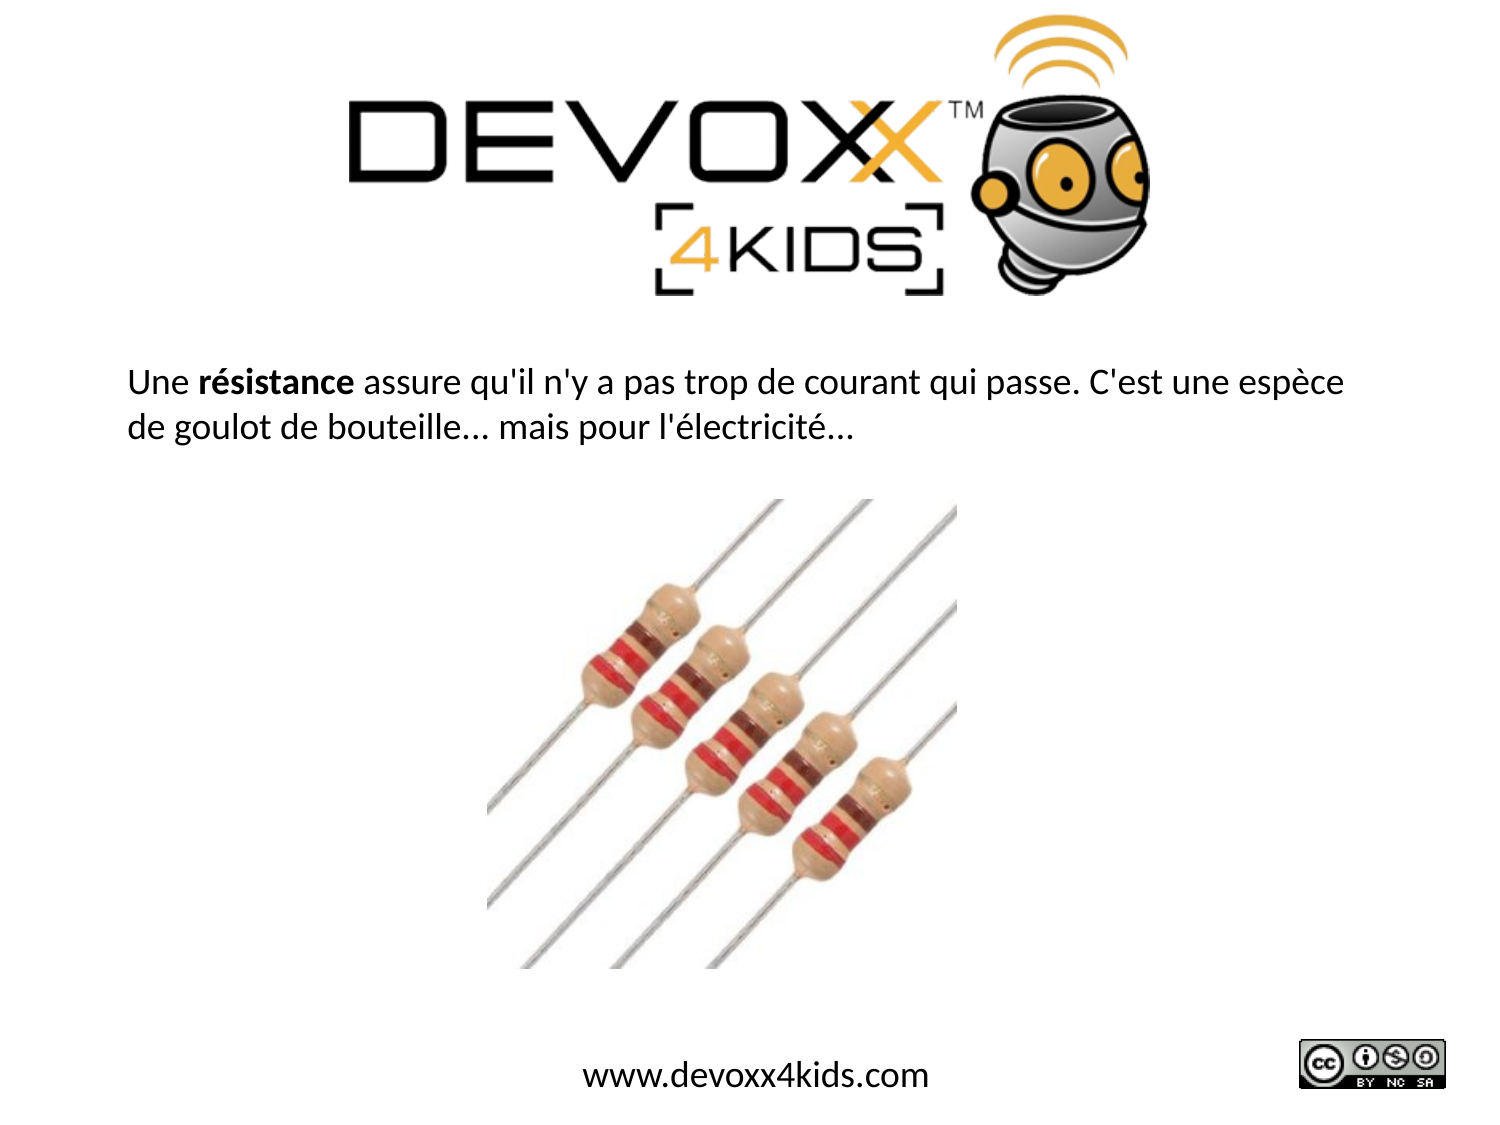

# Une résistance assure qu'il n'y a pas trop de courant qui passe. C'est une espèce de goulot de bouteille... mais pour l'électricité...